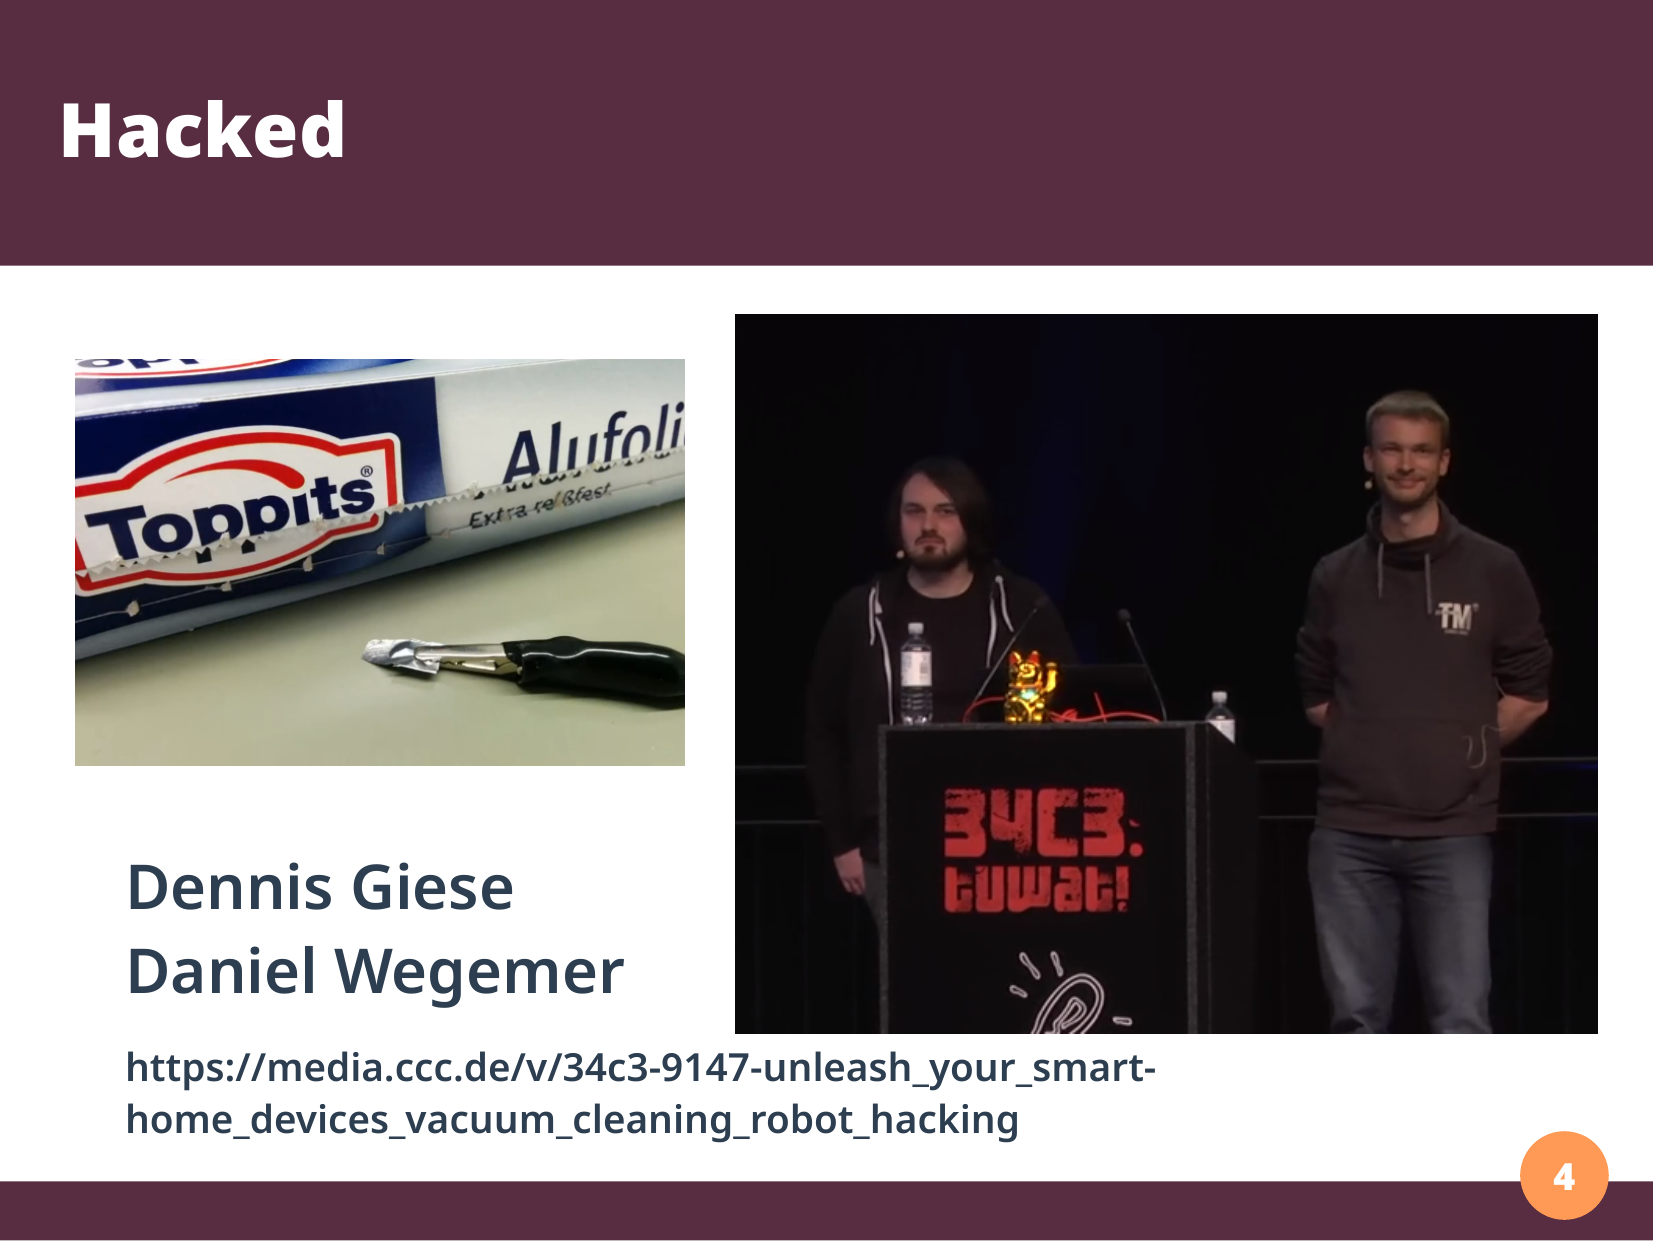

# Hacked
Dennis Giese
Daniel Wegemer
https://media.ccc.de/v/34c3-9147-unleash_your_smart-home_devices_vacuum_cleaning_robot_hacking
4